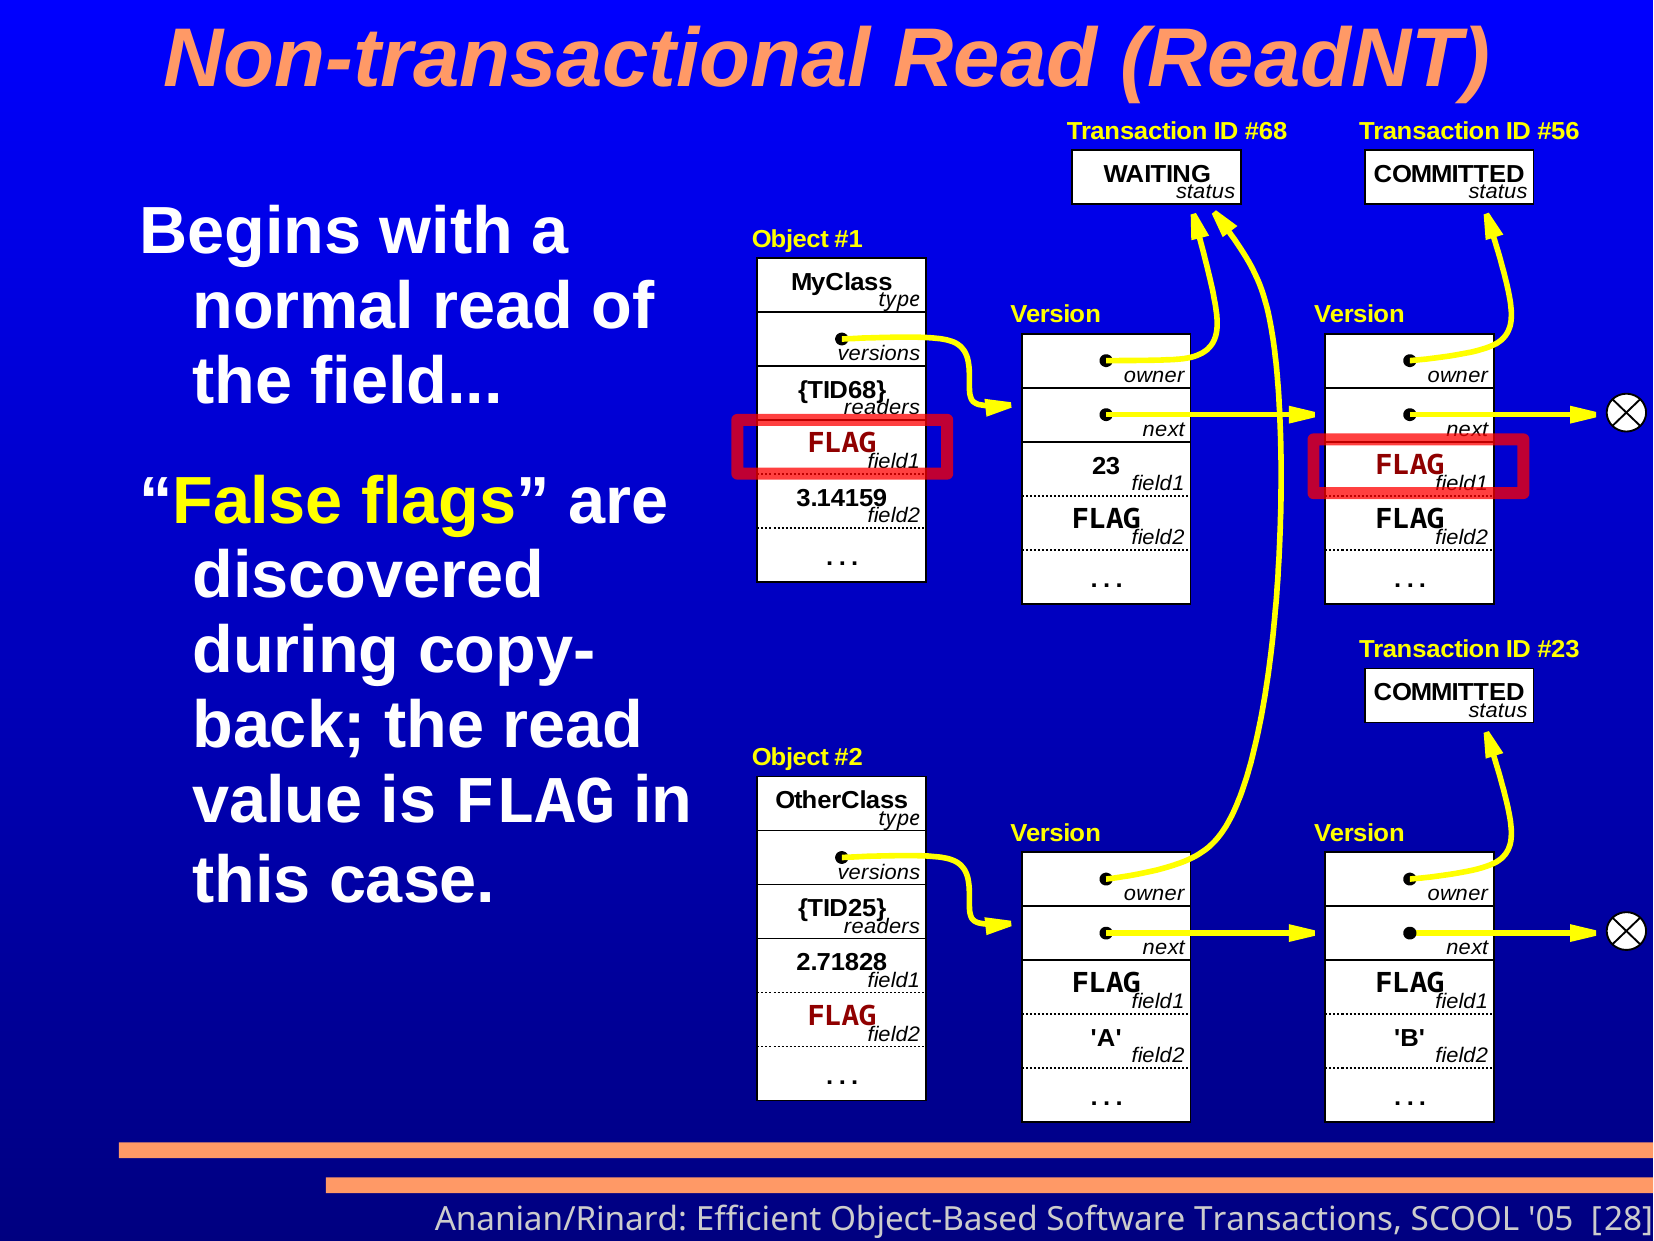

# Non-transactional Read (ReadNT)
Begins with a normal read of the field...
“False flags” are discovered during copy-back; the read value is FLAG in this case.